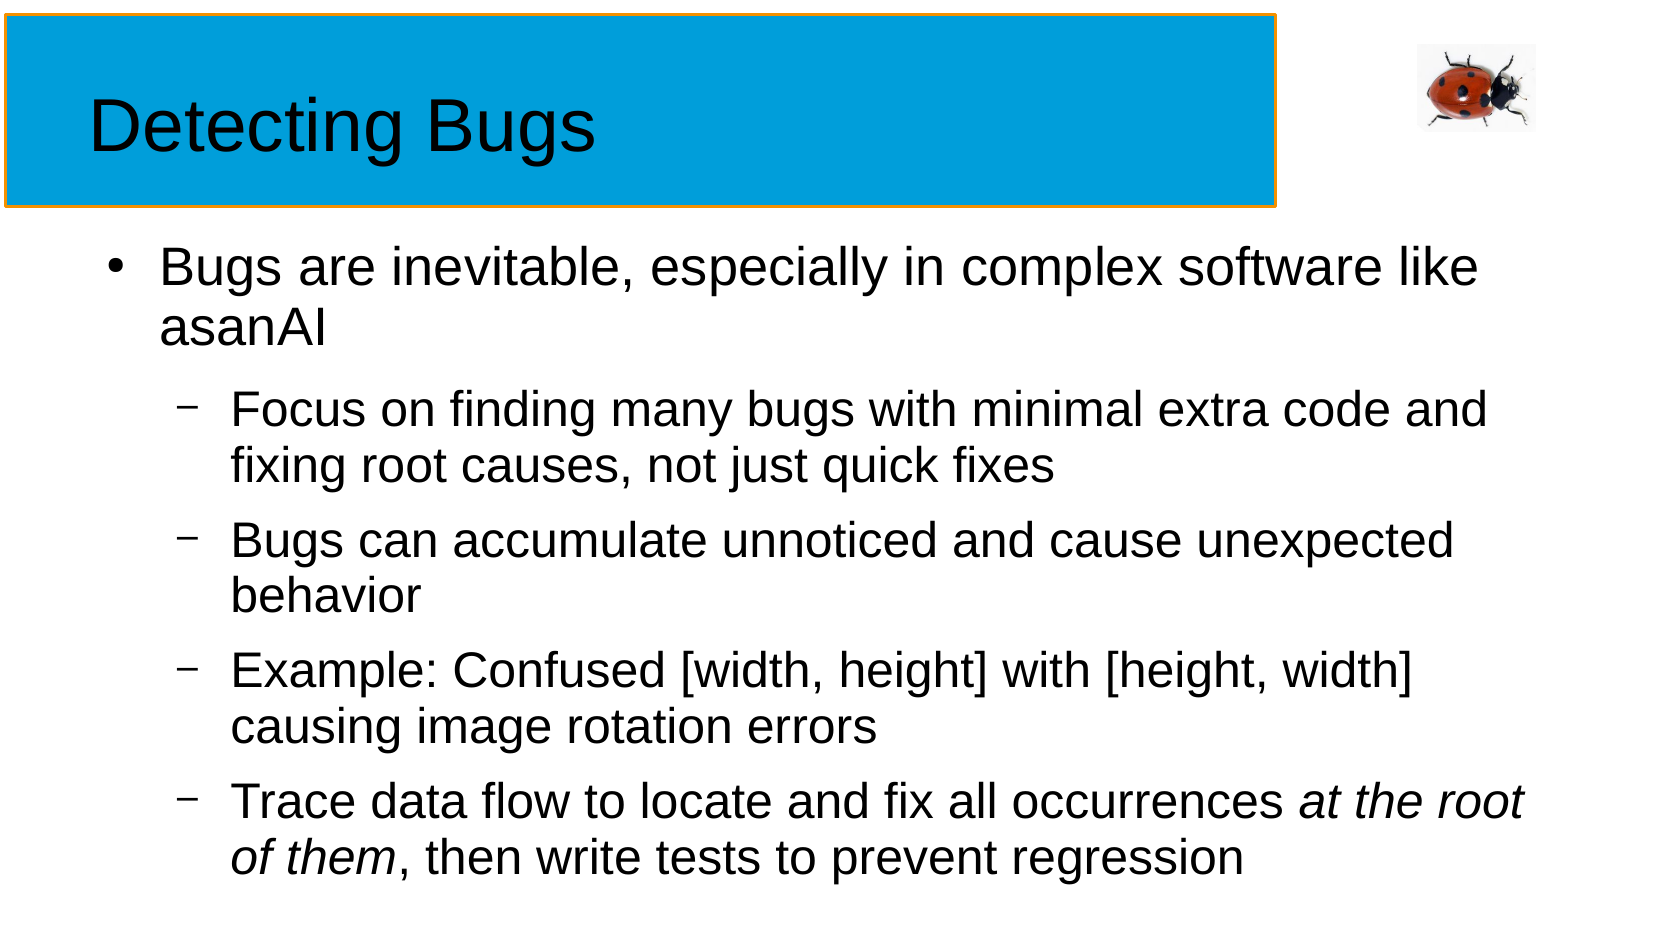

# Detecting Bugs
Bugs are inevitable, especially in complex software like asanAI
Focus on finding many bugs with minimal extra code and fixing root causes, not just quick fixes
Bugs can accumulate unnoticed and cause unexpected behavior
Example: Confused [width, height] with [height, width] causing image rotation errors
Trace data flow to locate and fix all occurrences at the root of them, then write tests to prevent regression